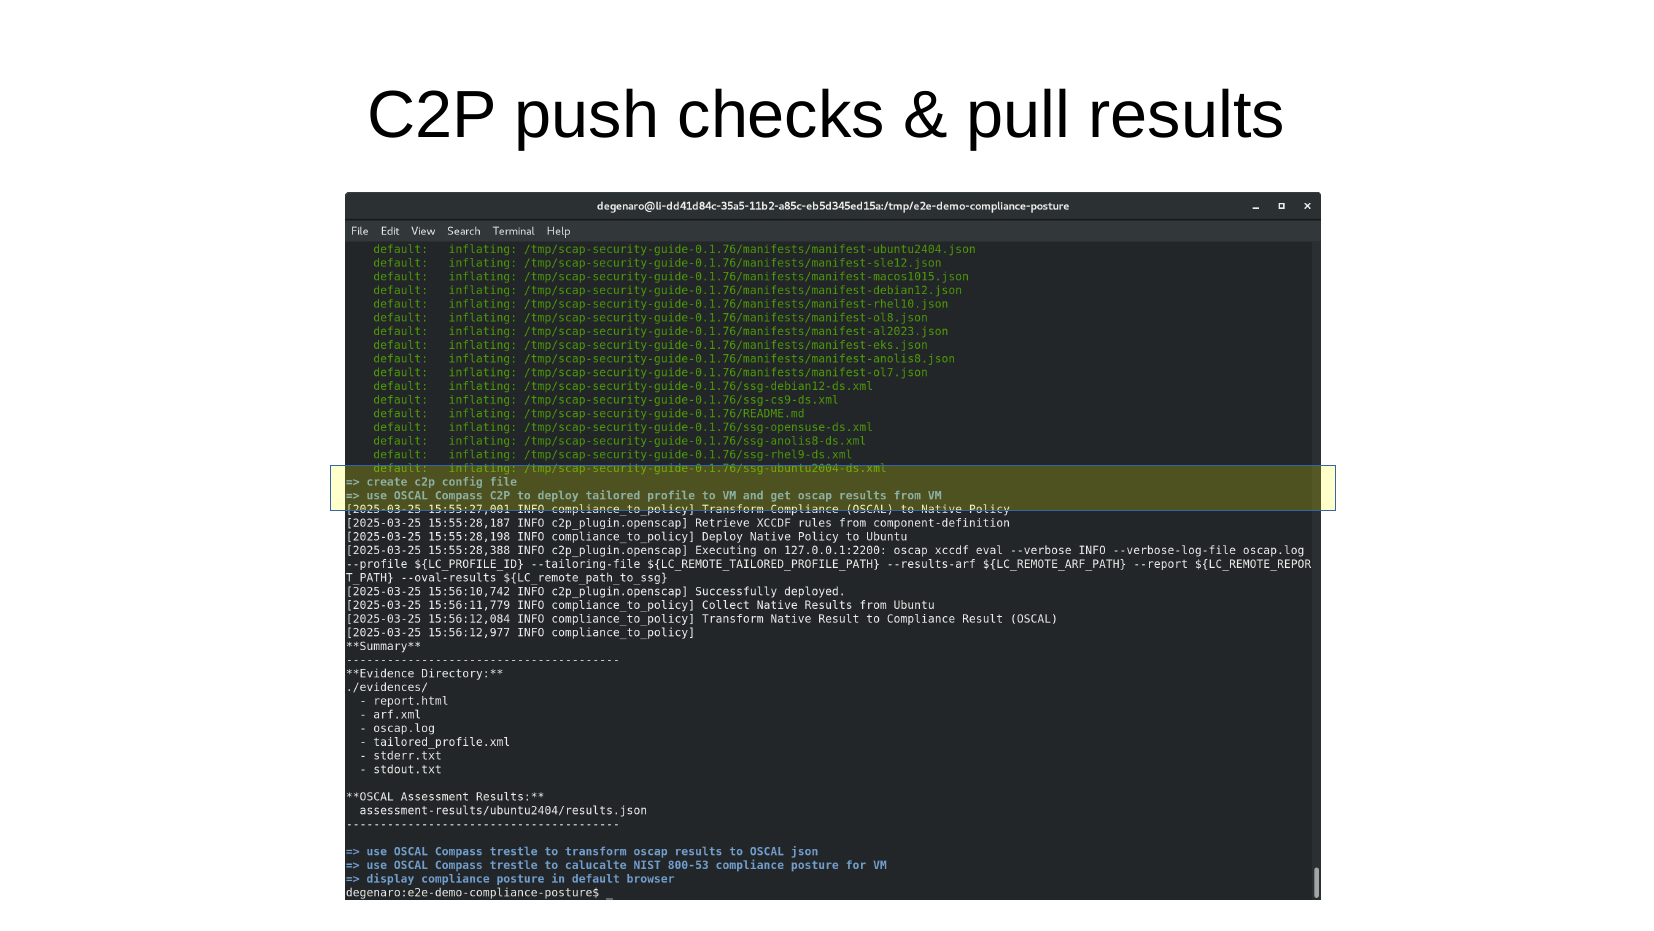

# C2P push checks & pull results